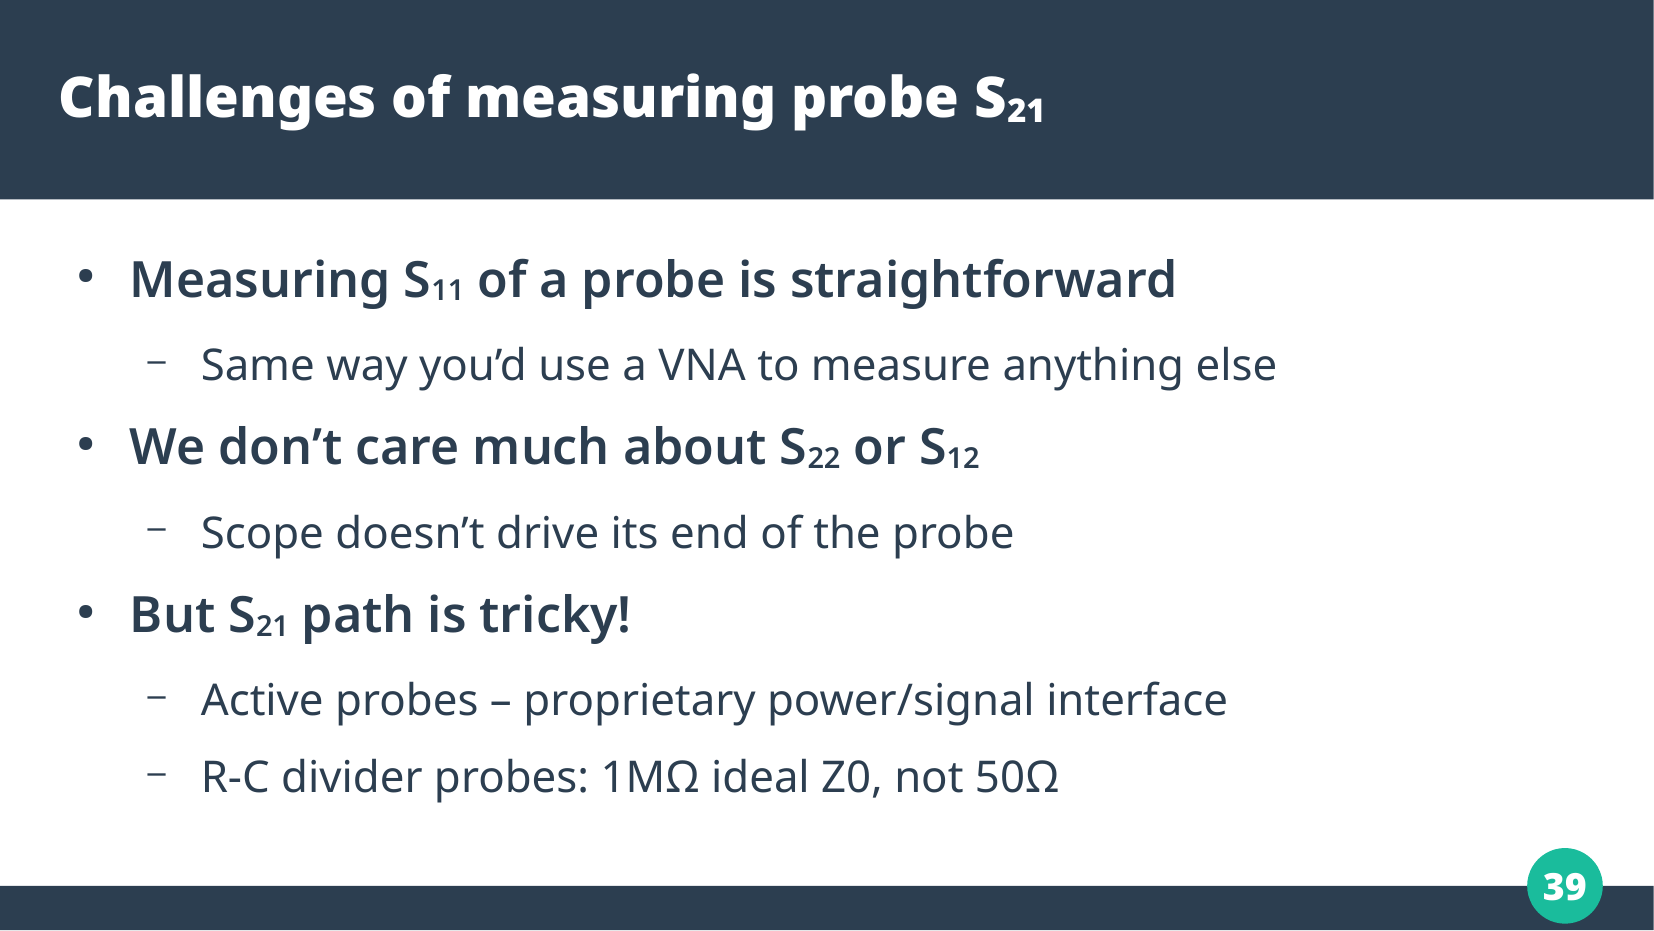

# Challenges of measuring probe S21
Measuring S11 of a probe is straightforward
Same way you’d use a VNA to measure anything else
We don’t care much about S22 or S12
Scope doesn’t drive its end of the probe
But S21 path is tricky!
Active probes – proprietary power/signal interface
R-C divider probes: 1MΩ ideal Z0, not 50Ω